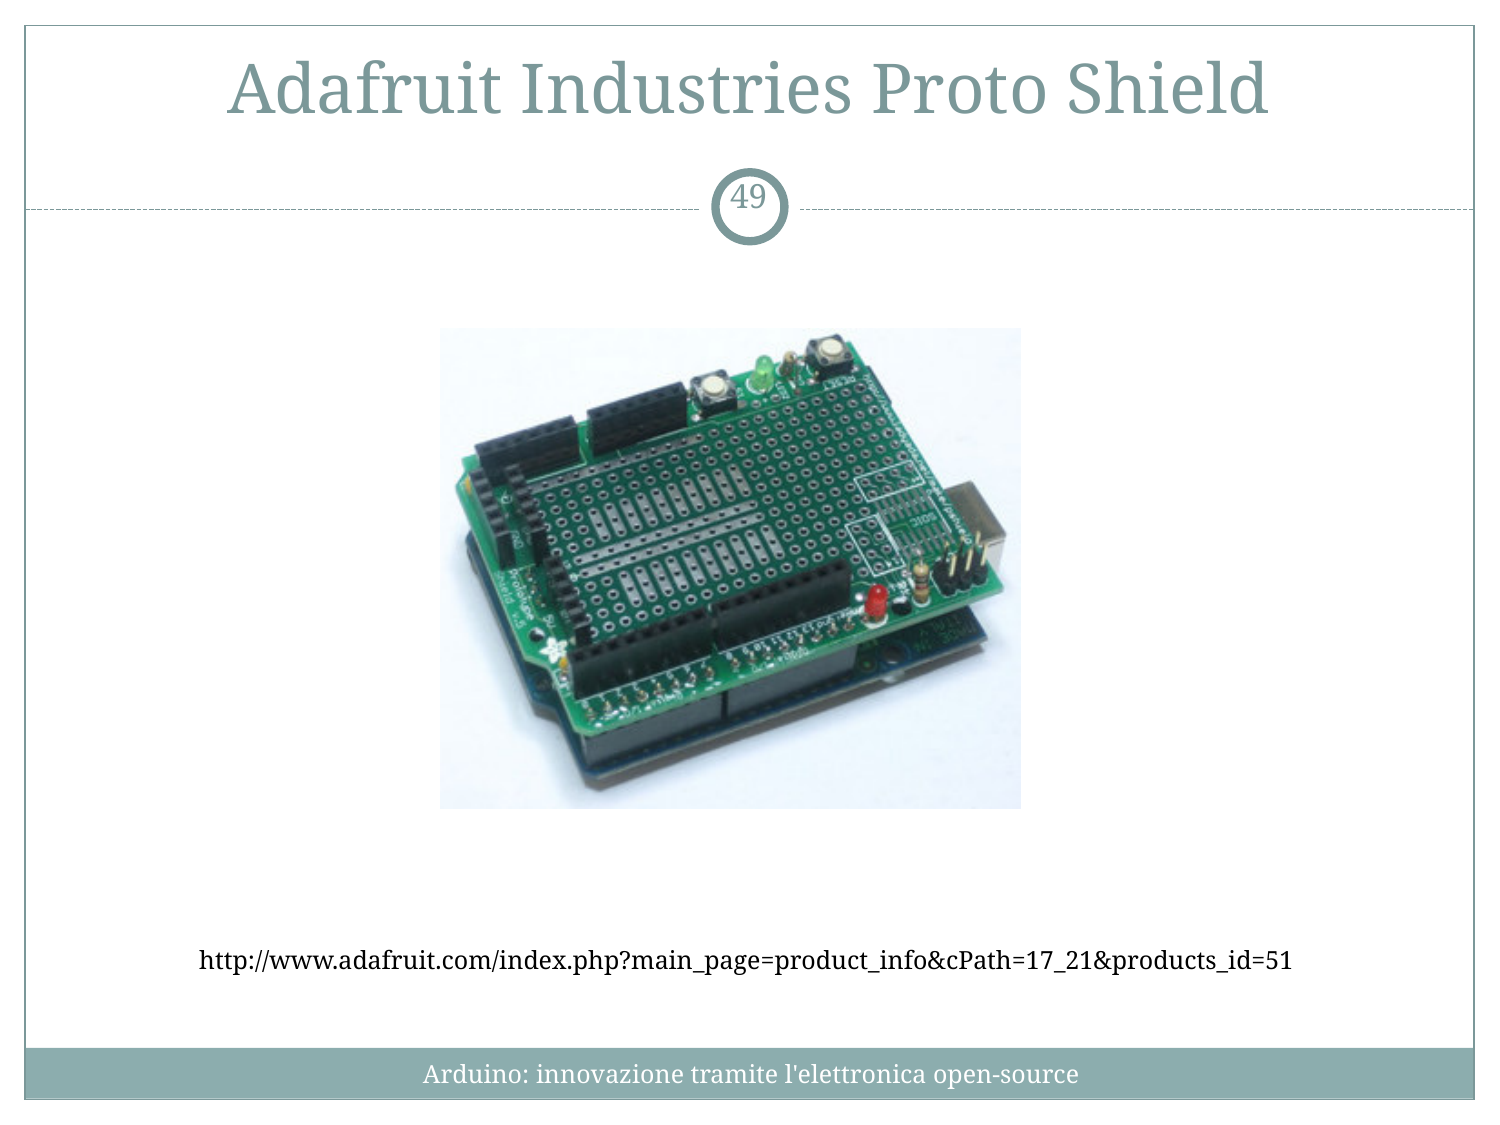

# Adafruit Industries Proto Shield
http://www.adafruit.com/index.php?main_page=product_info&cPath=17_21&products_id=51
Arduino: innovazione tramite l'elettronica open-source